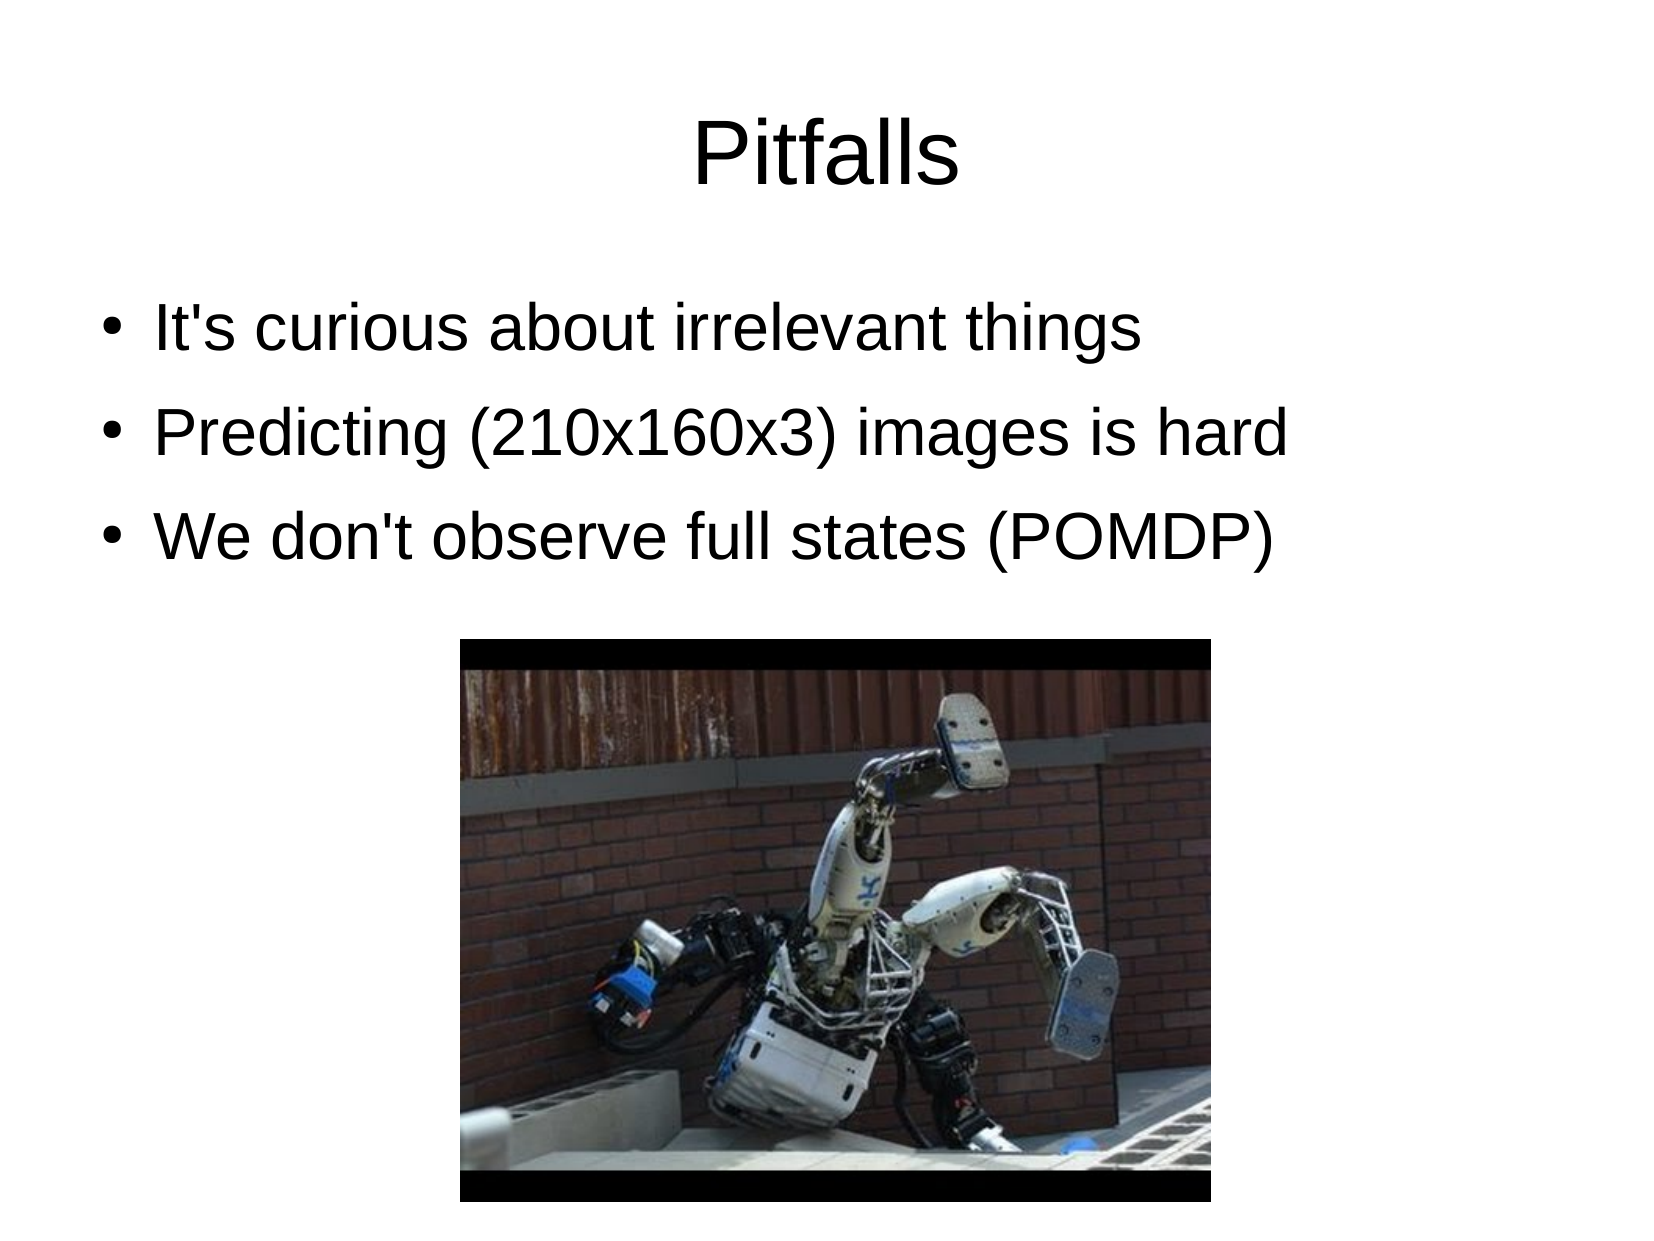

# Pitfalls
It's curious about irrelevant things
Predicting (210x160x3) images is hard
We don't observe full states (POMDP)